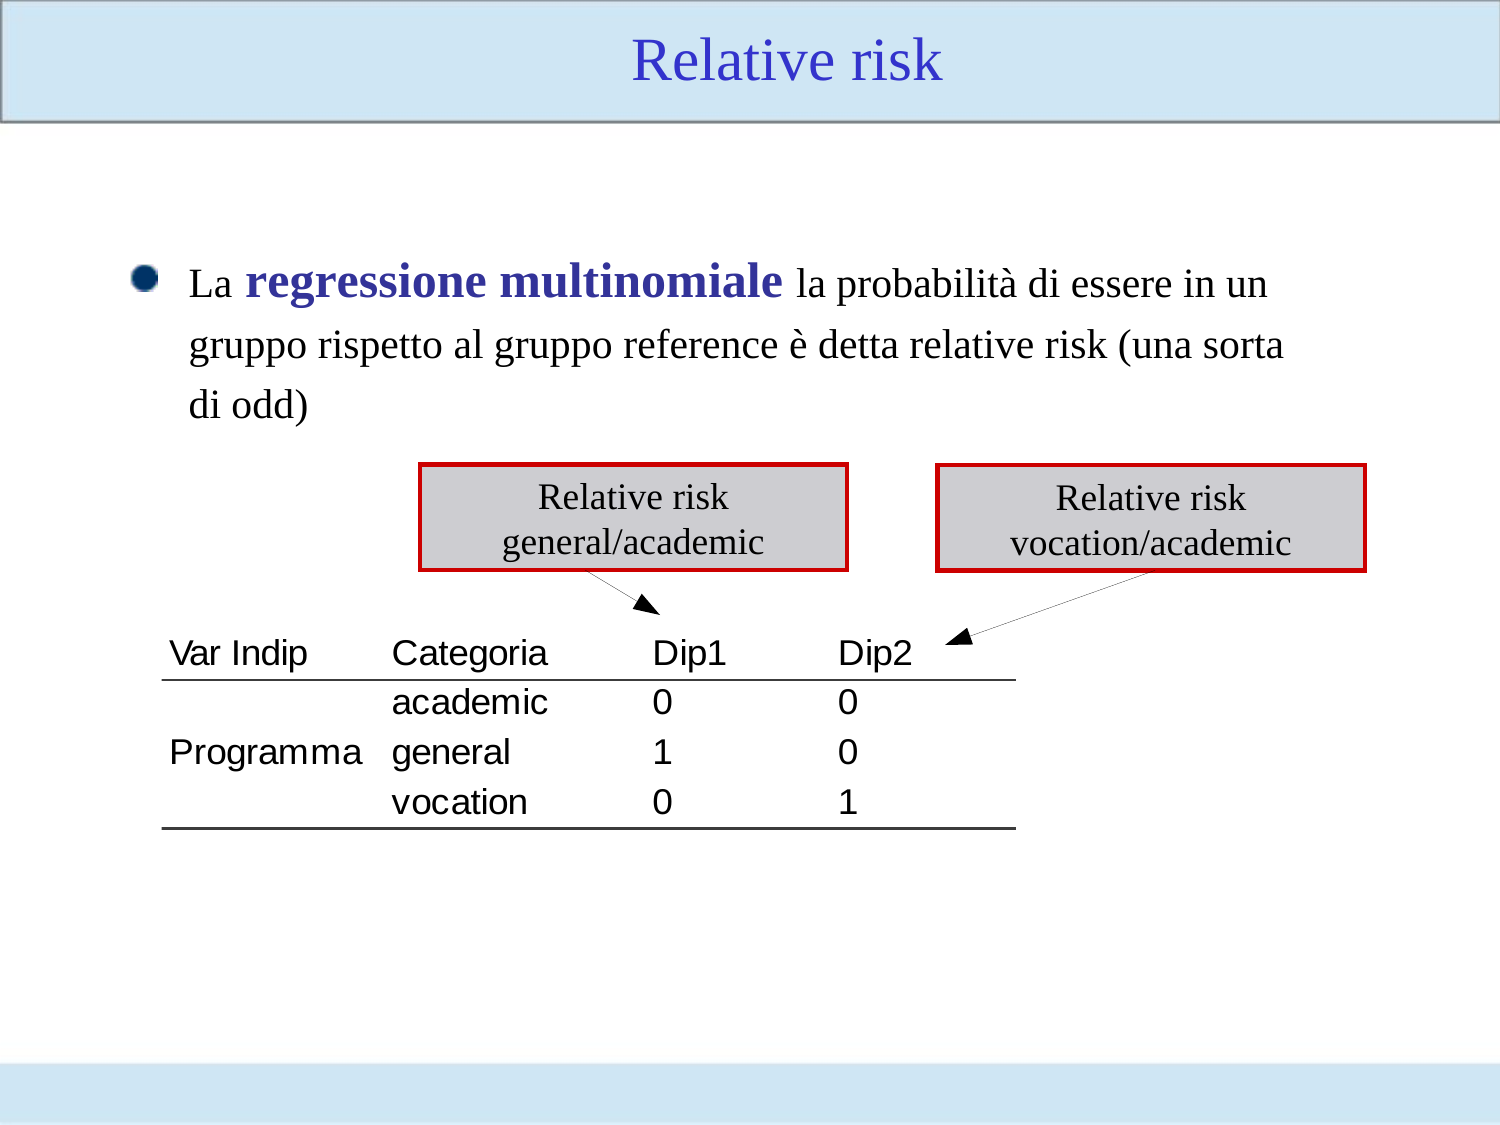

# Relative risk
La regressione multinomiale la probabilità di essere in un gruppo rispetto al gruppo reference è detta relative risk (una sorta di odd)
Relative risk general/academic
Relative risk vocation/academic